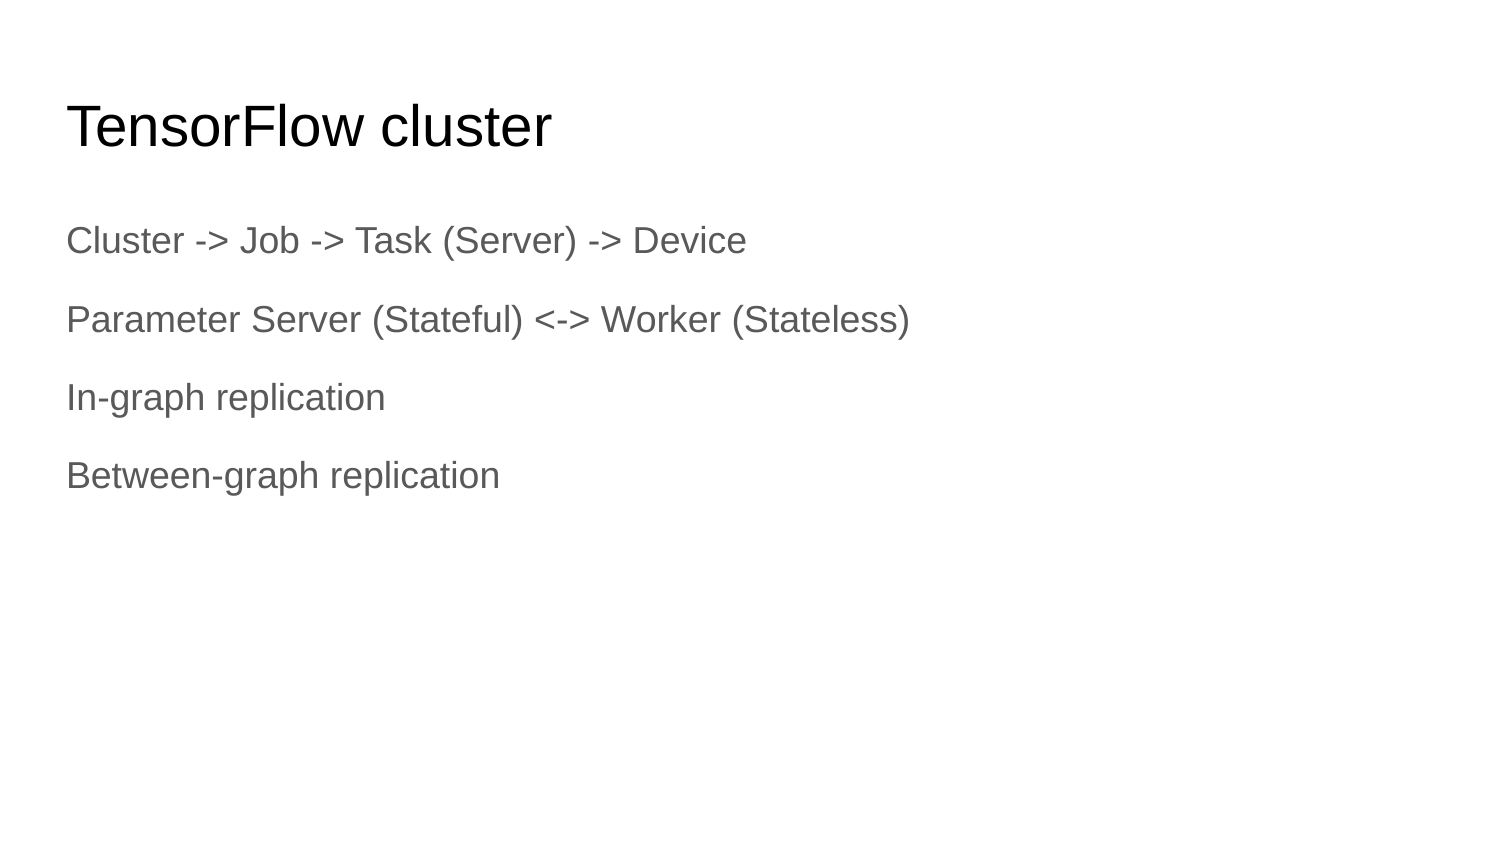

# TensorFlow cluster
Cluster -> Job -> Task (Server) -> Device
Parameter Server (Stateful) <-> Worker (Stateless)
In-graph replication
Between-graph replication